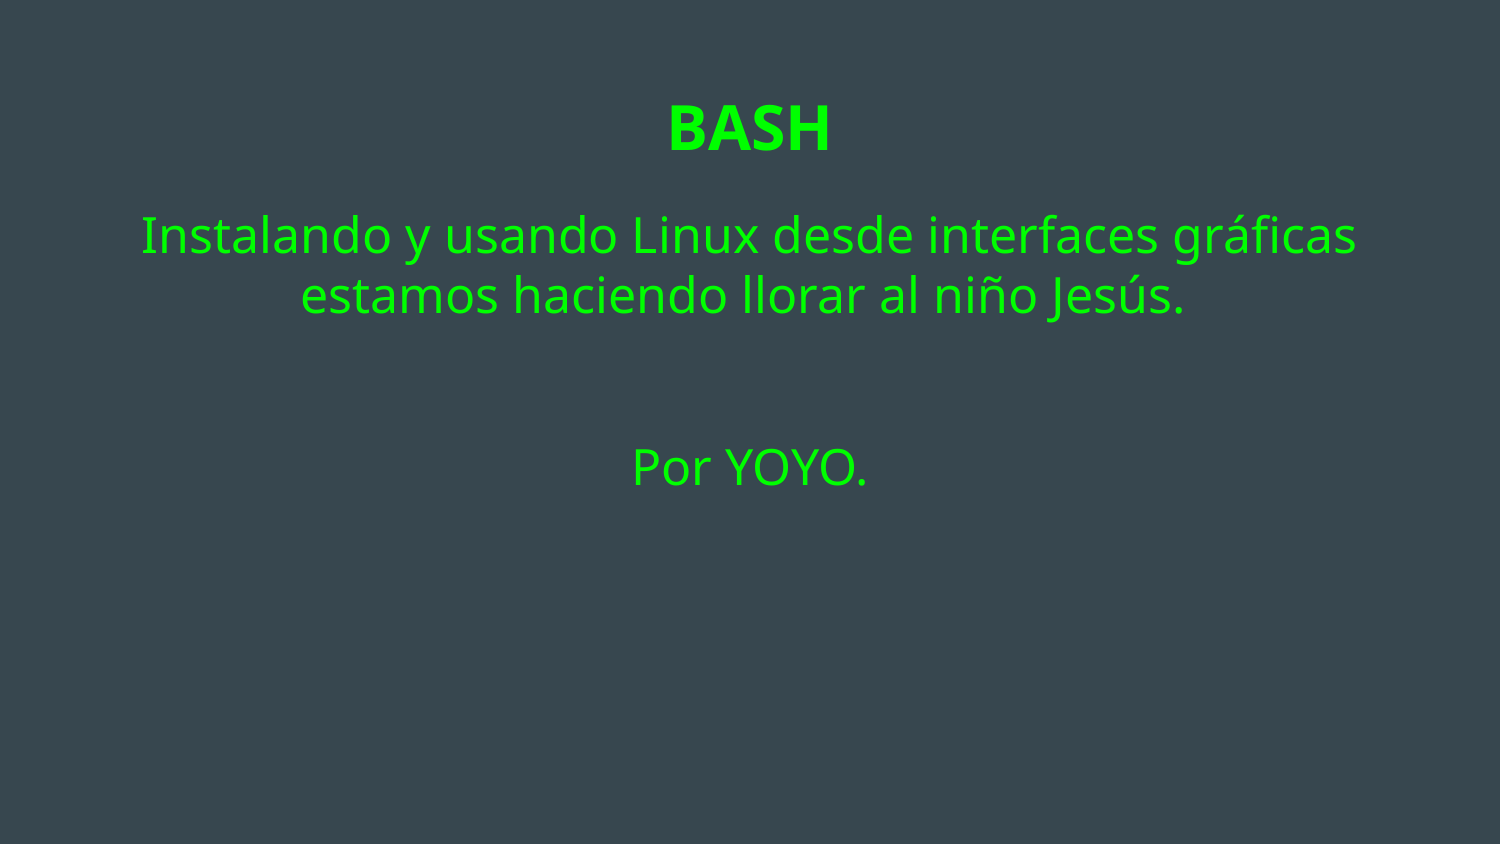

# BASH
Instalando y usando Linux desde interfaces gráficas estamos haciendo llorar al niño Jesús. ‬﻿
Por YOYO.